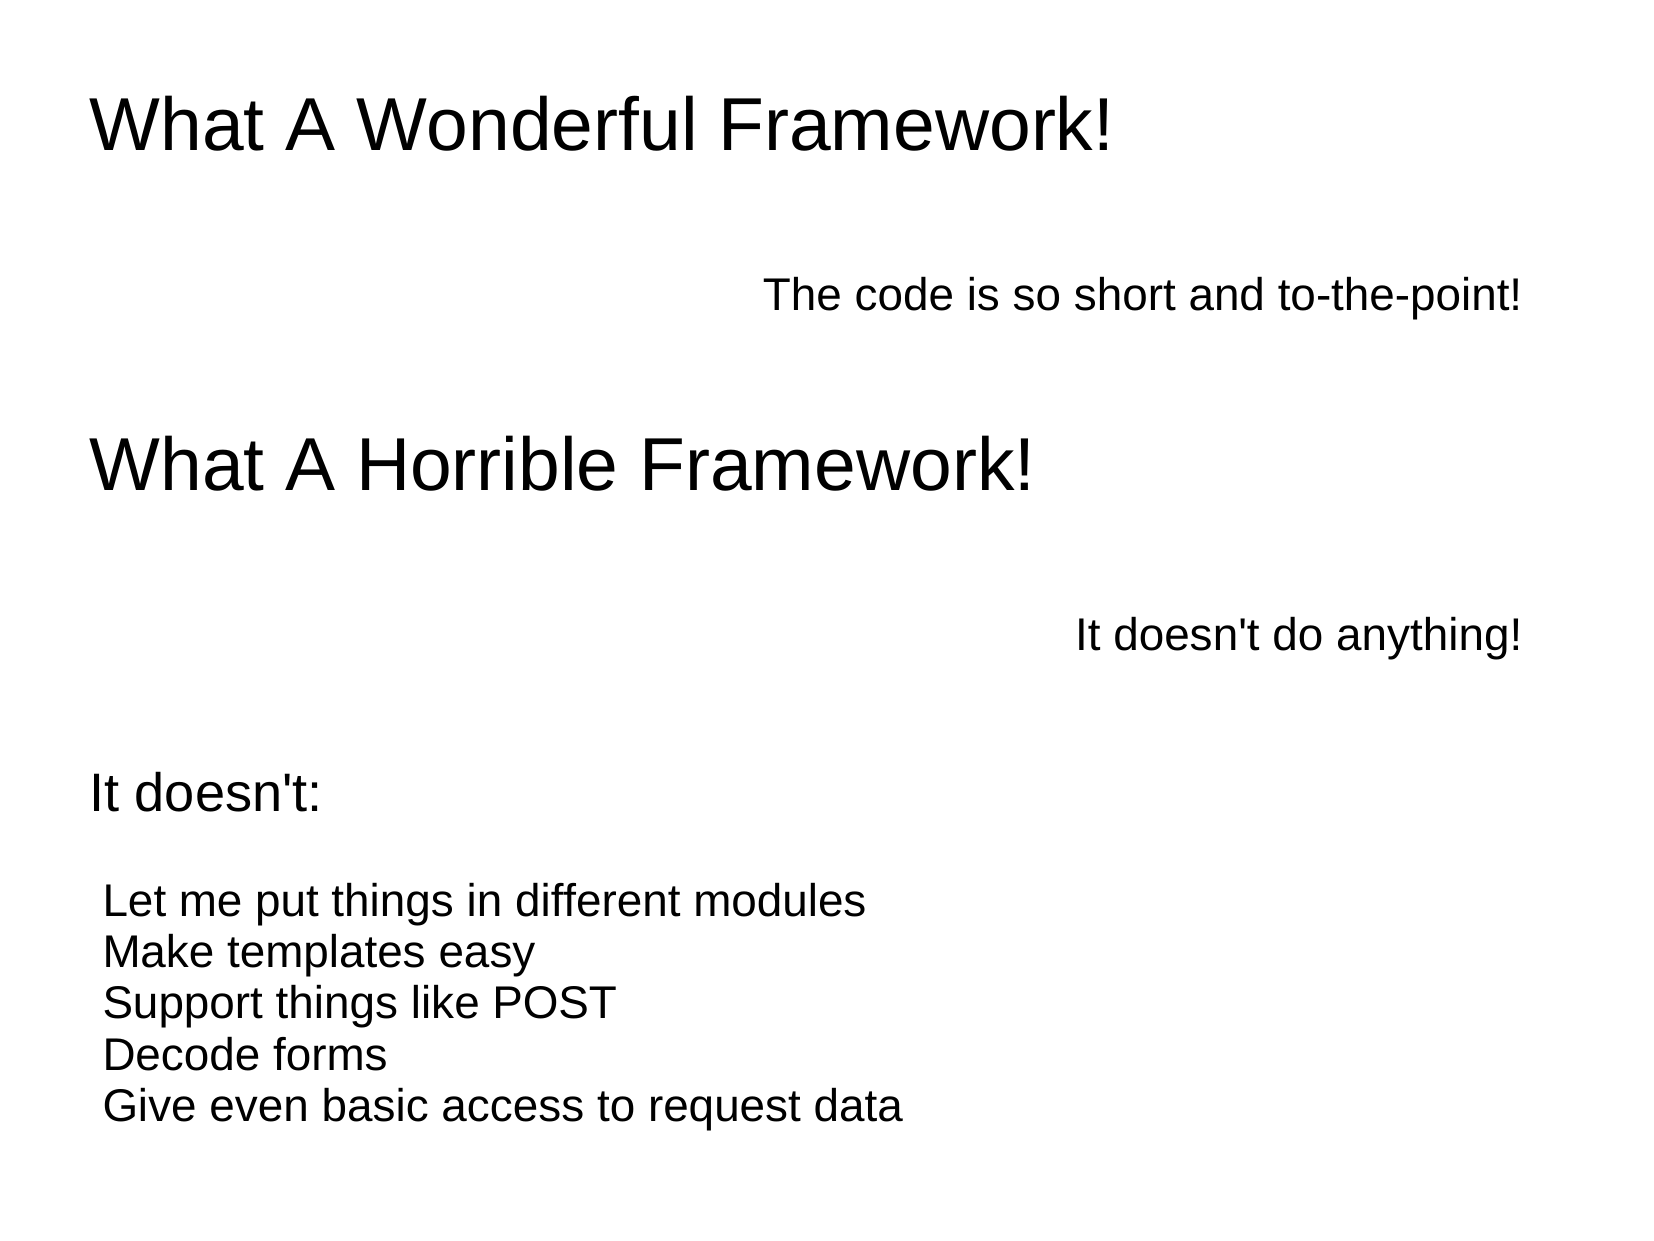

What A Wonderful Framework!
The code is so short and to-the-point!
What A Horrible Framework!
It doesn't do anything!
It doesn't:
 Let me put things in different modules
 Make templates easy
 Support things like POST
 Decode forms
 Give even basic access to request data